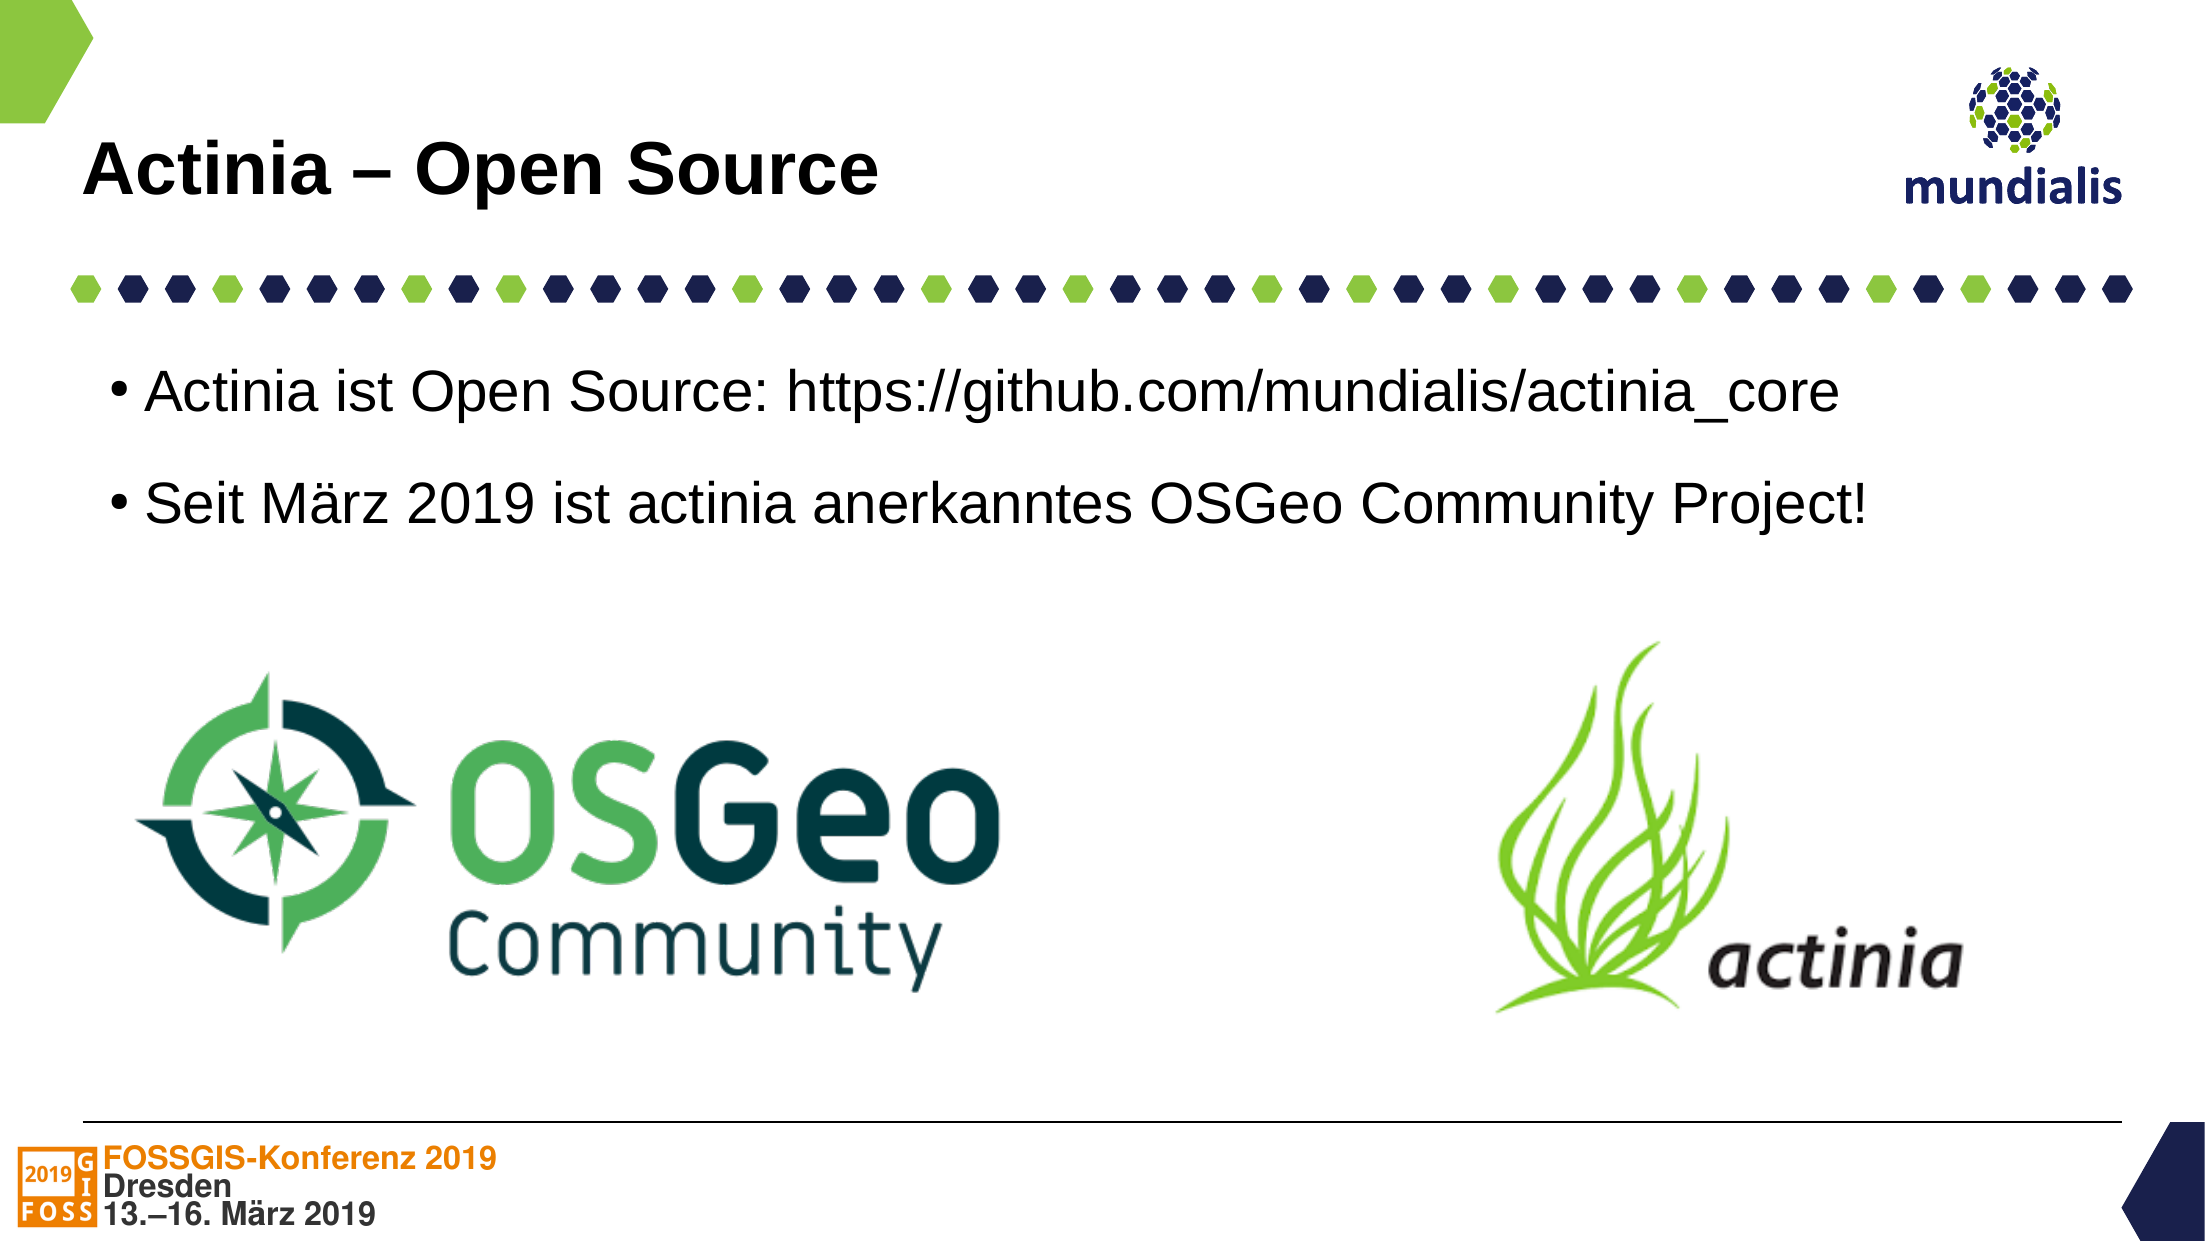

# Actinia – Open Source
Actinia ist Open Source: https://github.com/mundialis/actinia_core
Seit März 2019 ist actinia anerkanntes OSGeo Community Project!